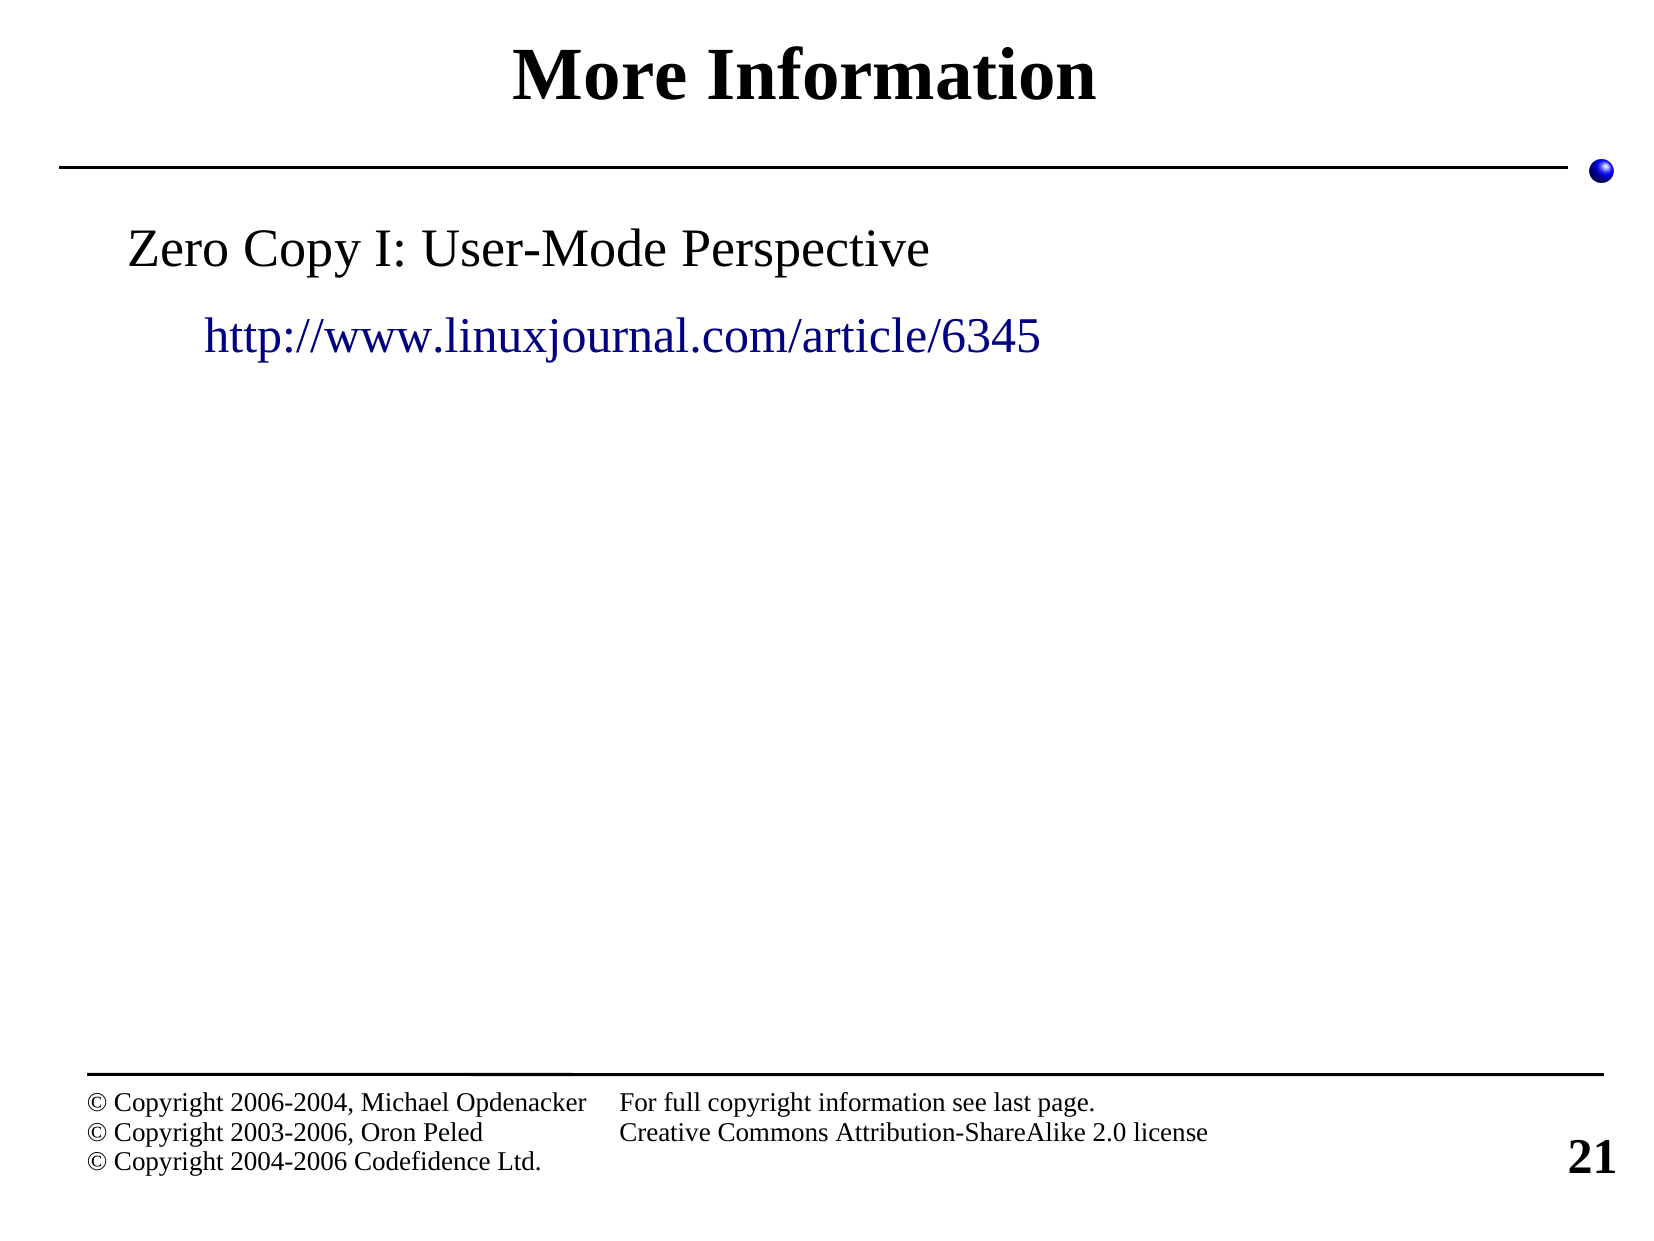

# More Information
Zero Copy I: User-Mode Perspective
http://www.linuxjournal.com/article/6345